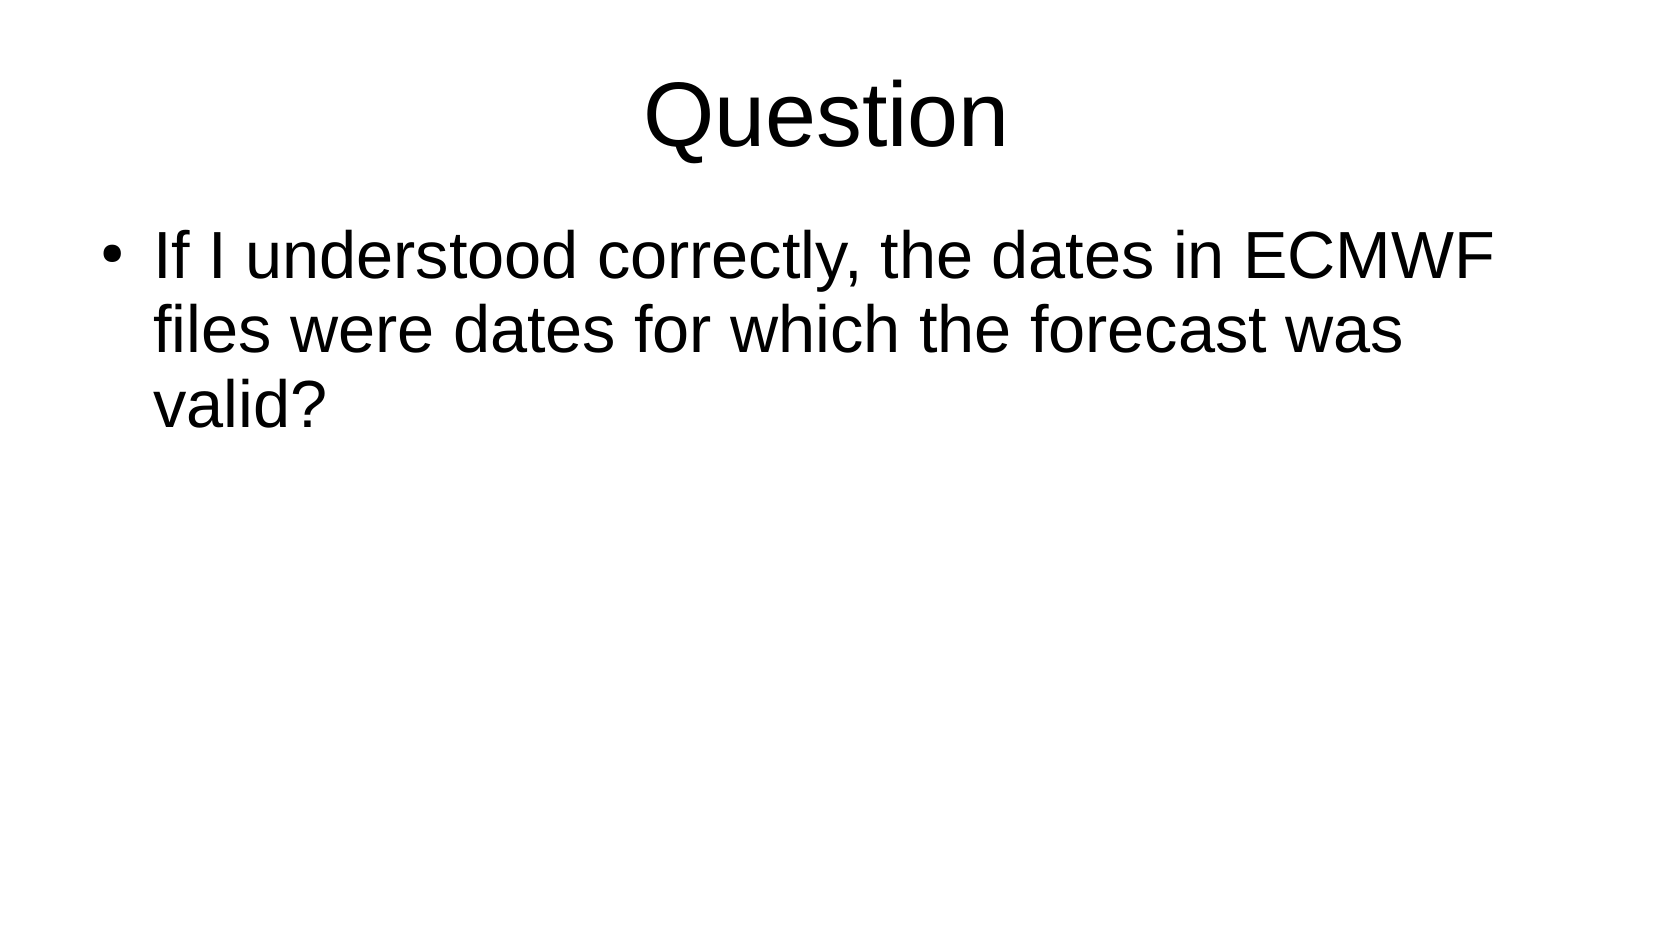

# Question
If I understood correctly, the dates in ECMWF files were dates for which the forecast was valid?